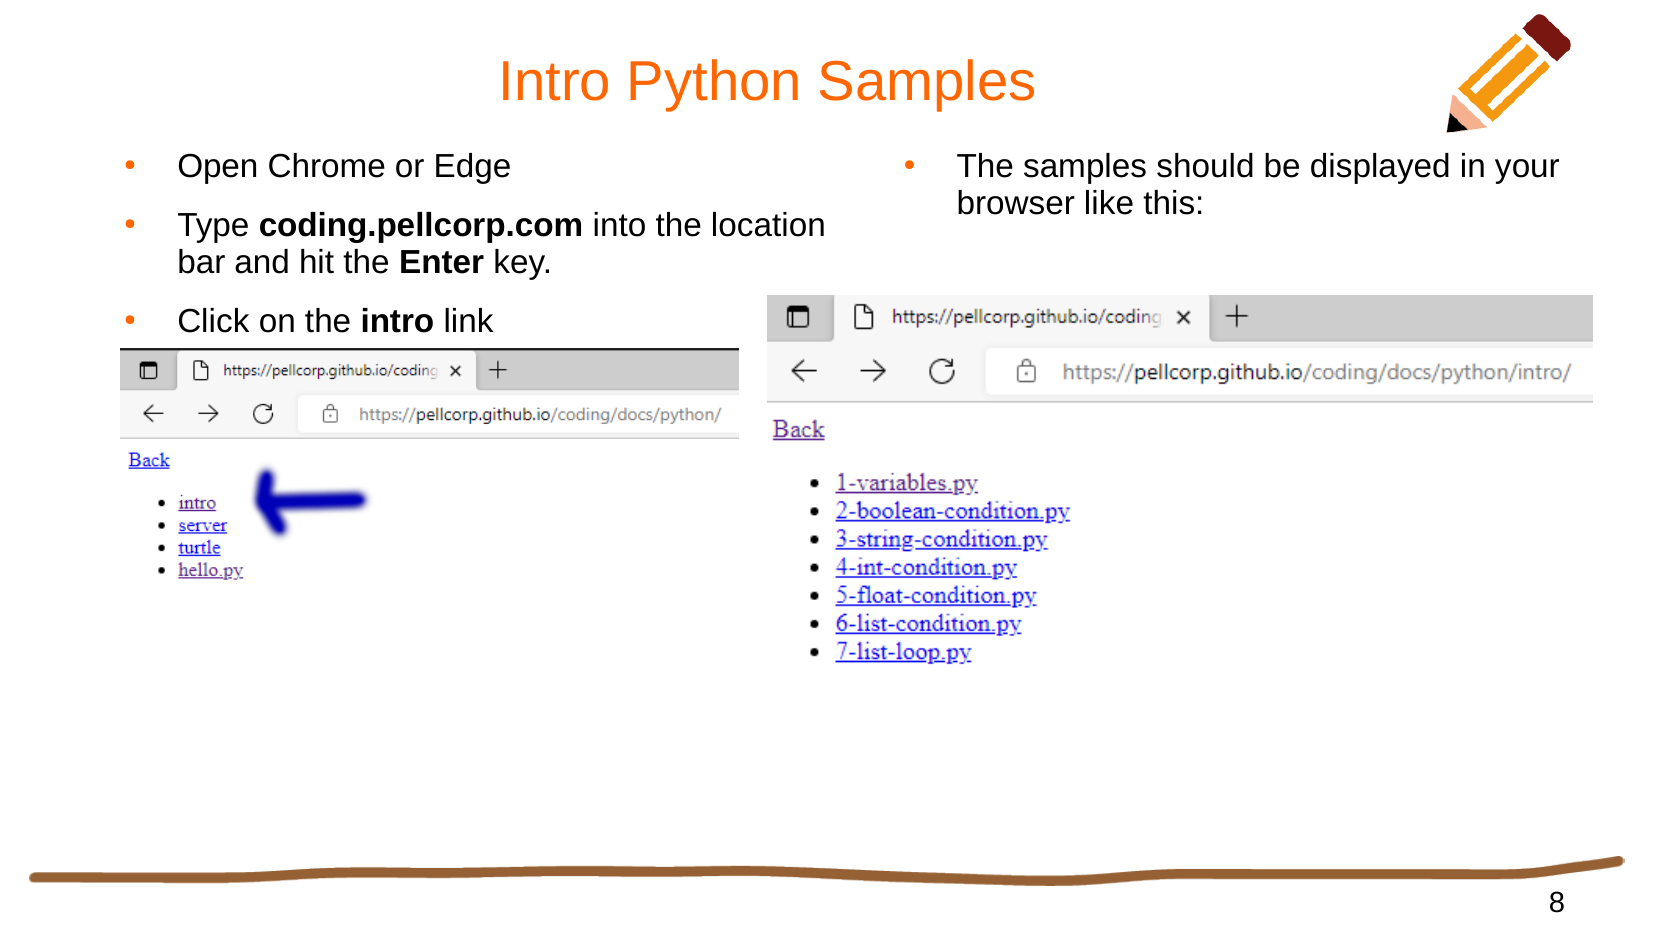

# Intro Python Samples
Open Chrome or Edge
Type coding.pellcorp.com into the location bar and hit the Enter key.
Click on the intro link
The samples should be displayed in your browser like this:
8